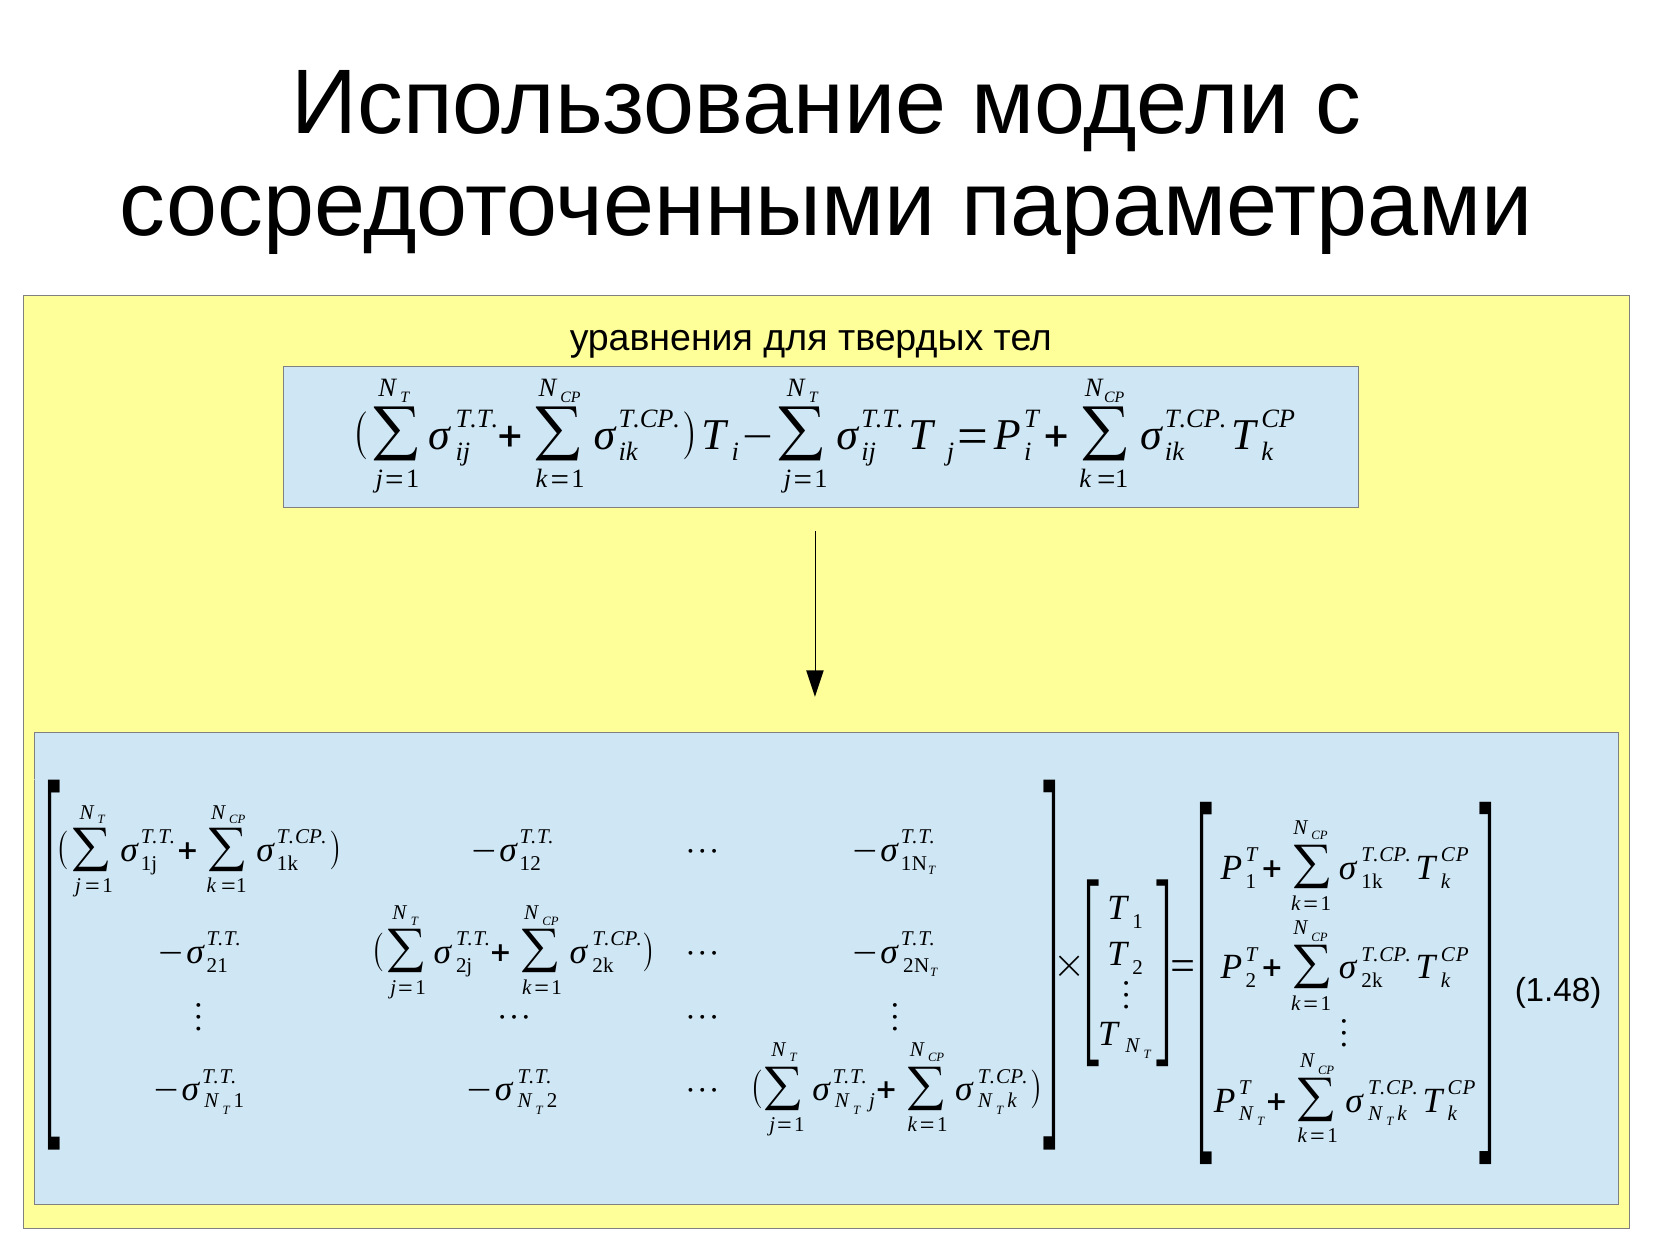

# Использование модели с сосредоточенными параметрами
уравнения для твердых тел
(1.48)